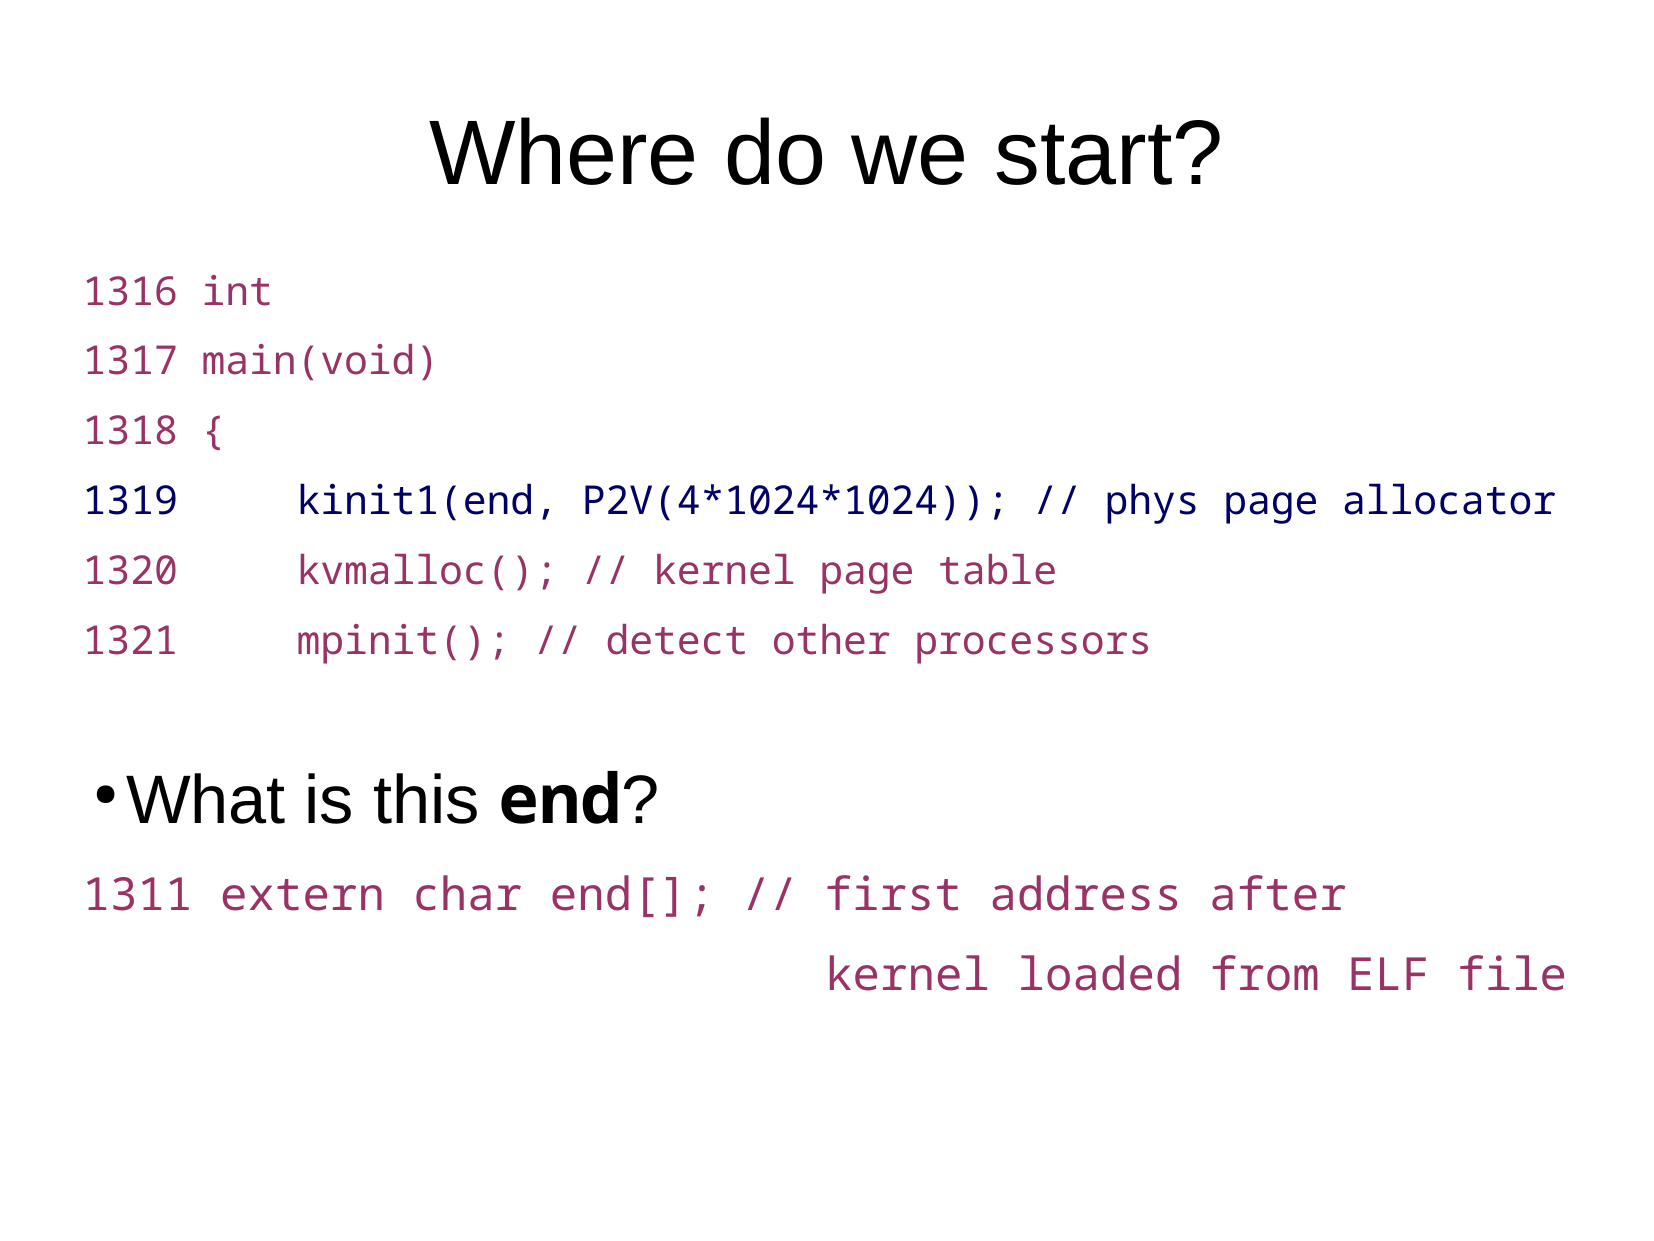

Where do we start?
# 1316 int
1317 main(void)
1318 {
1319 kinit1(end, P2V(4*1024*1024)); // phys page allocator
1320 kvmalloc(); // kernel page table
1321 mpinit(); // detect other processors
What is this end?
1311 extern char end[]; // first address after
 kernel loaded from ELF file